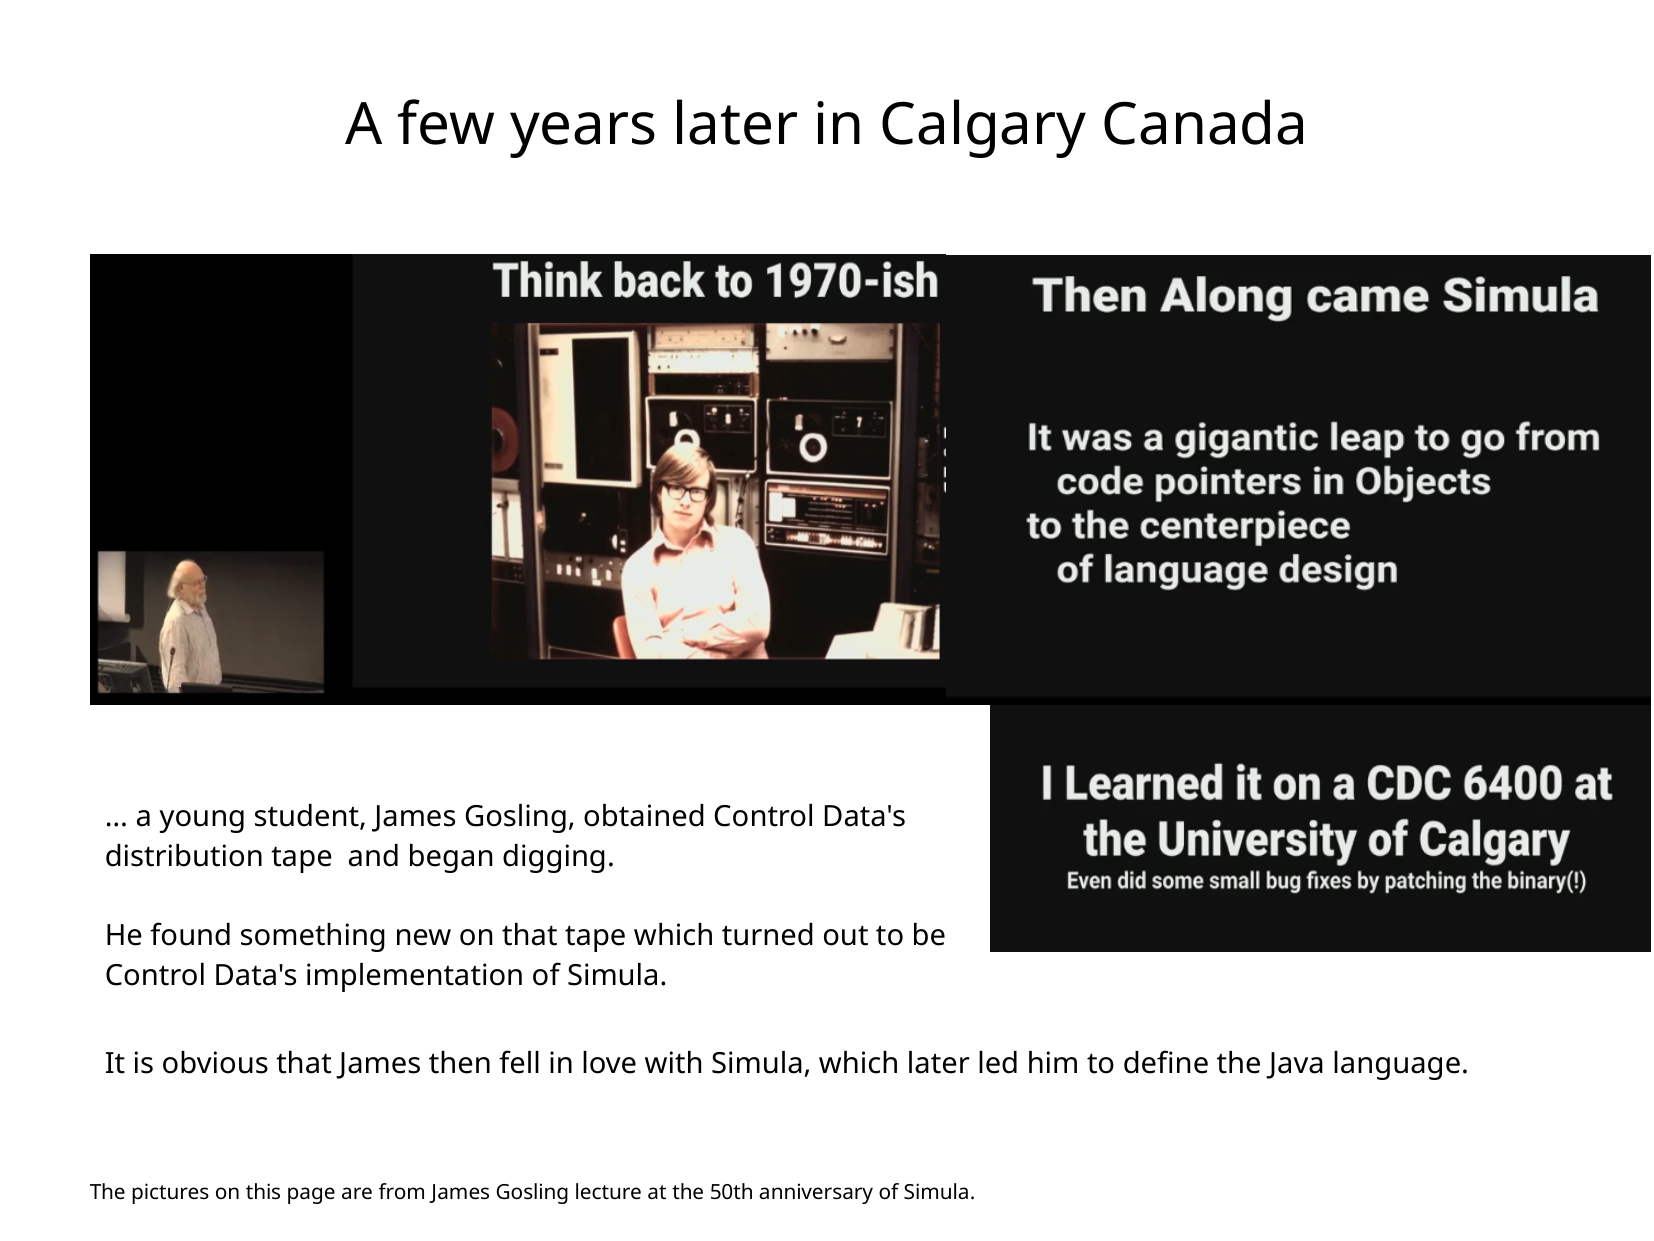

# A few years later in Calgary Canada
… a young student, James Gosling, obtained Control Data's distribution tape and began digging.
He found something new on that tape which turned out to be Control Data's implementation of Simula.
It is obvious that James then fell in love with Simula, which later led him to define the Java language.
The pictures on this page are from James Gosling lecture at the 50th anniversary of Simula.